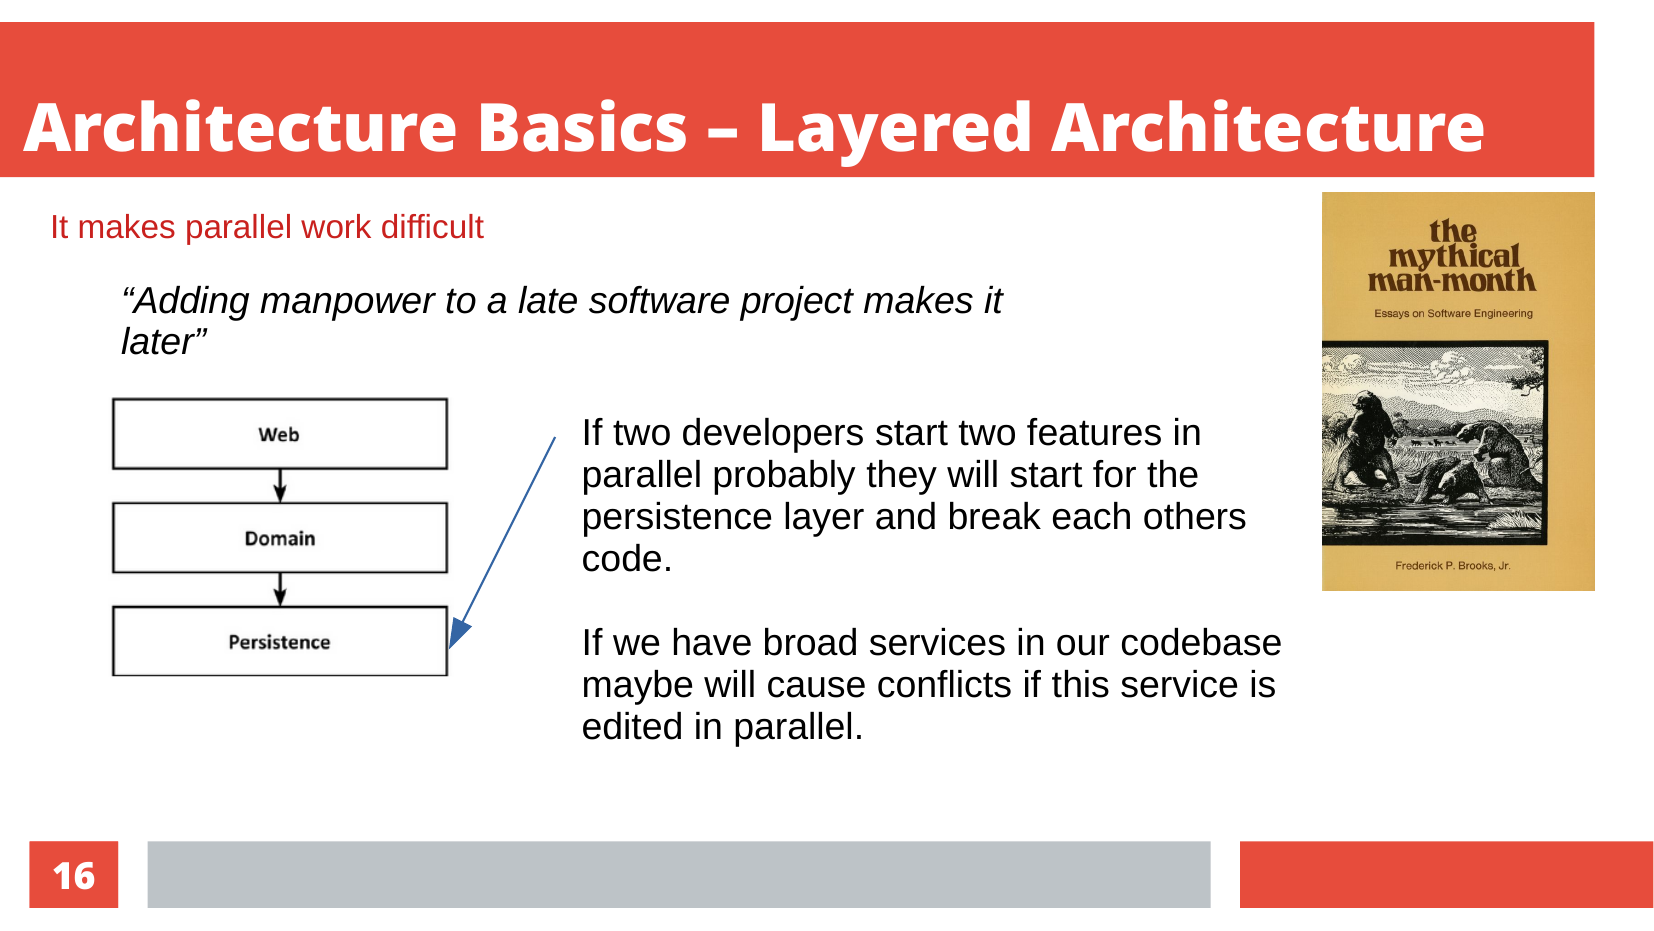

# Architecture Basics – Layered Architecture
It makes parallel work difficult
“Adding manpower to a late software project makes it later”
If two developers start two features in parallel probably they will start for the persistence layer and break each others code.
If we have broad services in our codebase maybe will cause conflicts if this service is edited in parallel.
16